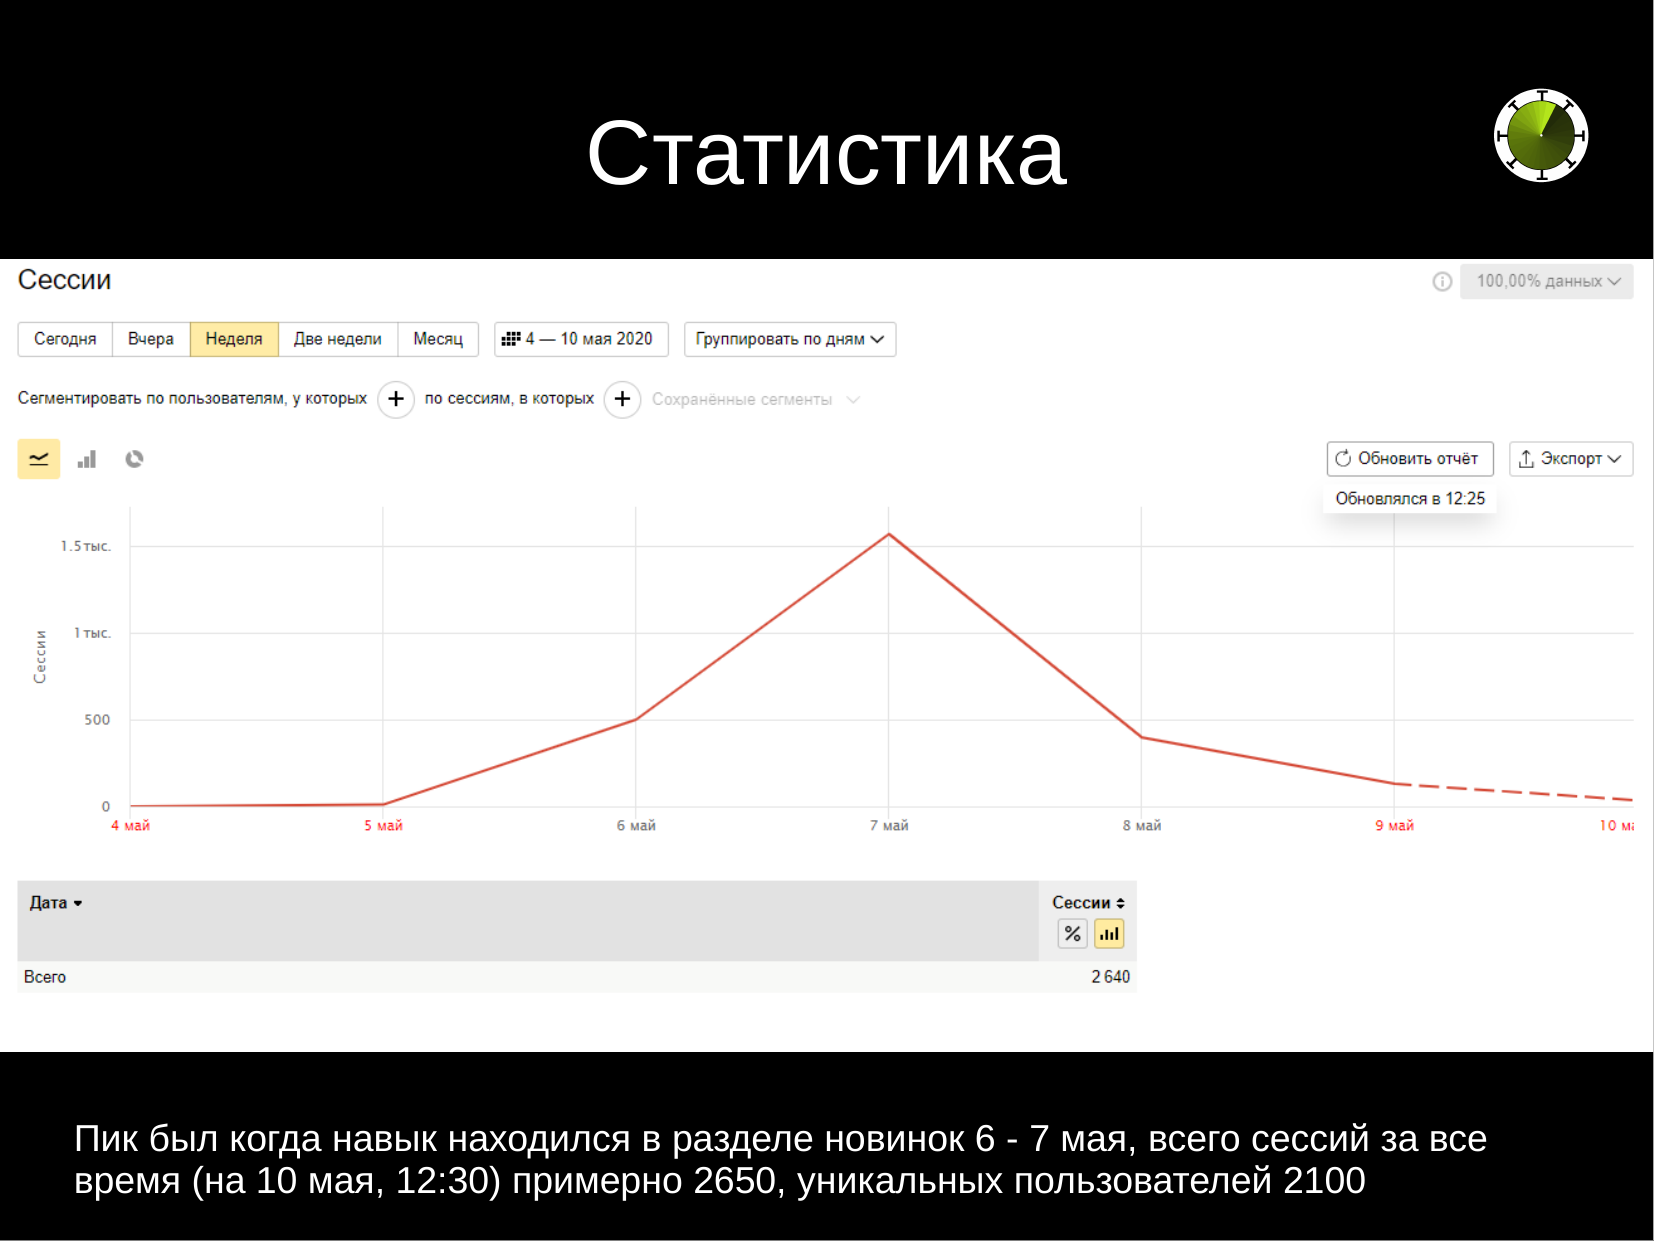

# Статистика
Пик был когда навык находился в разделе новинок 6 - 7 мая, всего сессий за все время (на 10 мая, 12:30) примерно 2650, уникальных пользователей 2100